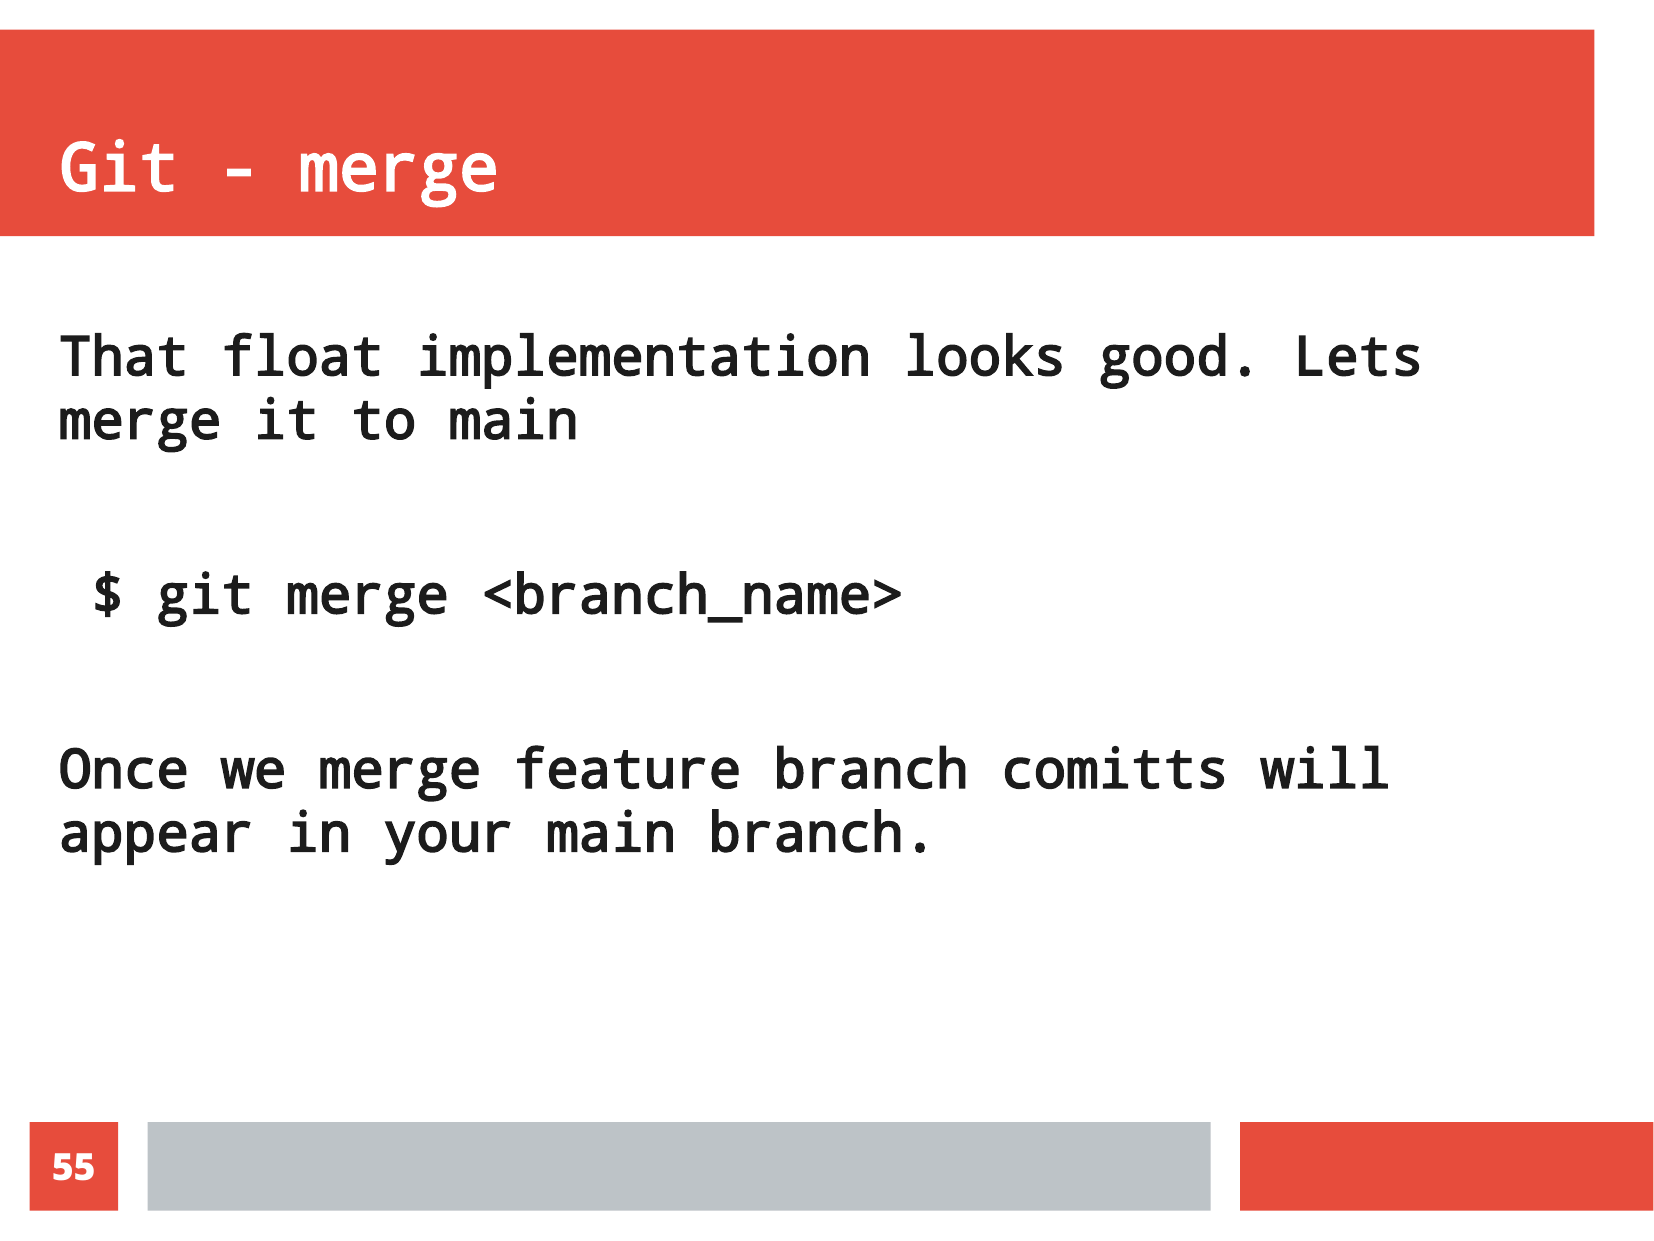

# Git - merge
That float implementation looks good. Lets merge it to main
 $ git merge <branch_name>
Once we merge feature branch comitts will appear in your main branch.
55